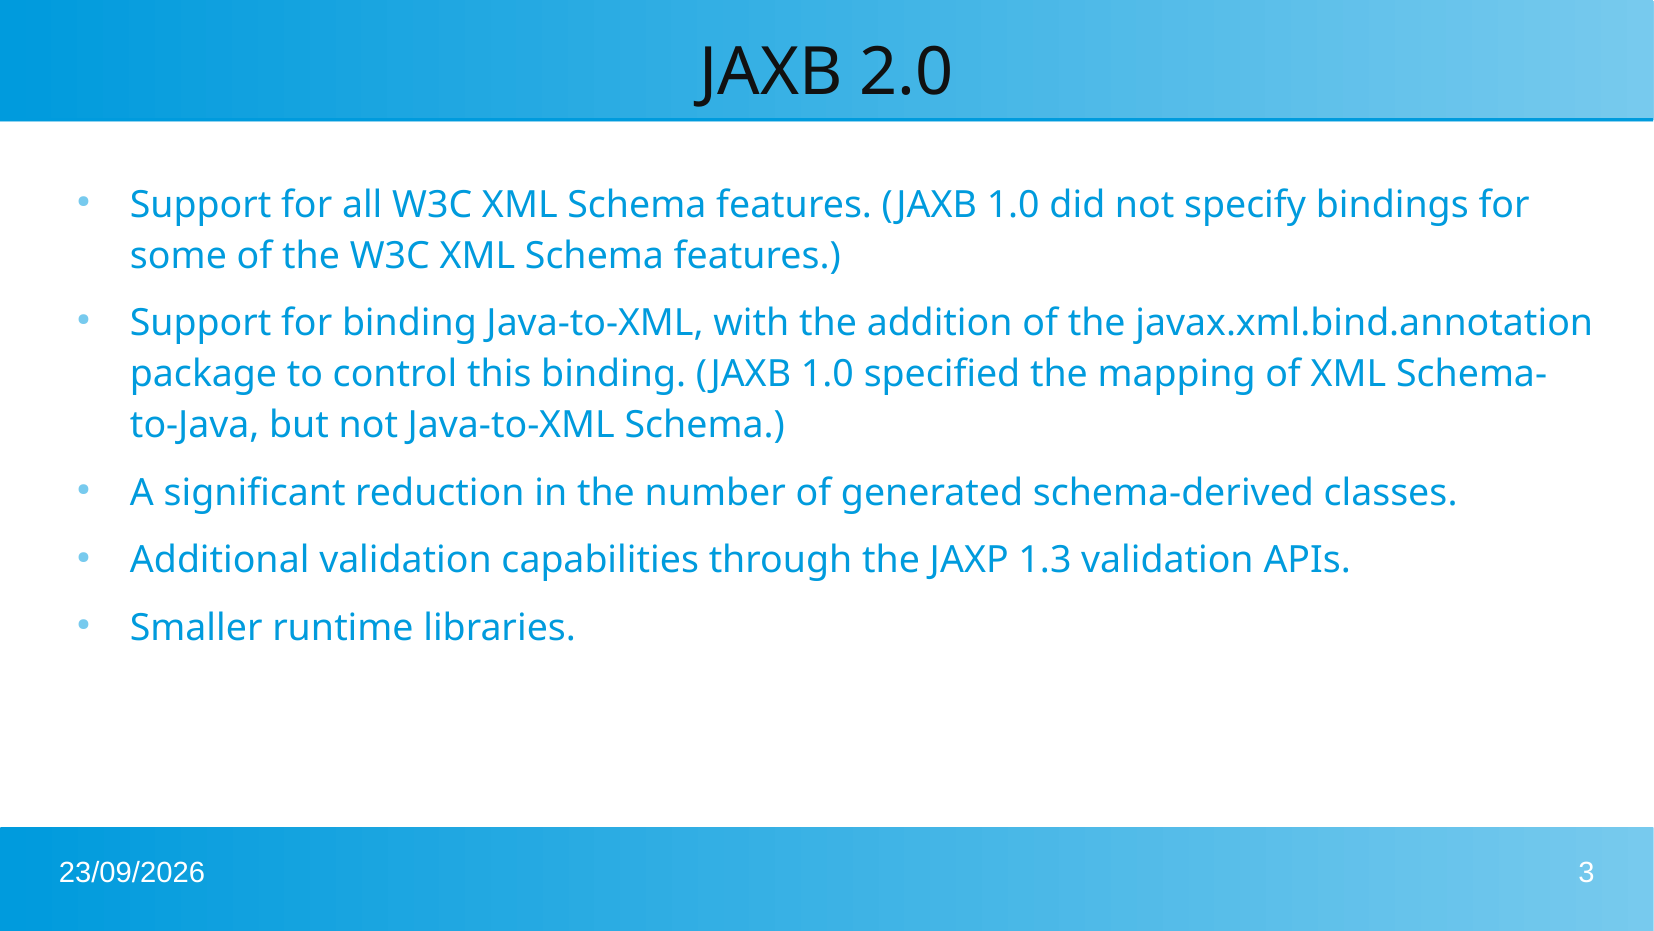

# JAXB 2.0
Support for all W3C XML Schema features. (JAXB 1.0 did not specify bindings for some of the W3C XML Schema features.)
Support for binding Java-to-XML, with the addition of the javax.xml.bind.annotation package to control this binding. (JAXB 1.0 specified the mapping of XML Schema-to-Java, but not Java-to-XML Schema.)
A significant reduction in the number of generated schema-derived classes.
Additional validation capabilities through the JAXP 1.3 validation APIs.
Smaller runtime libraries.
3